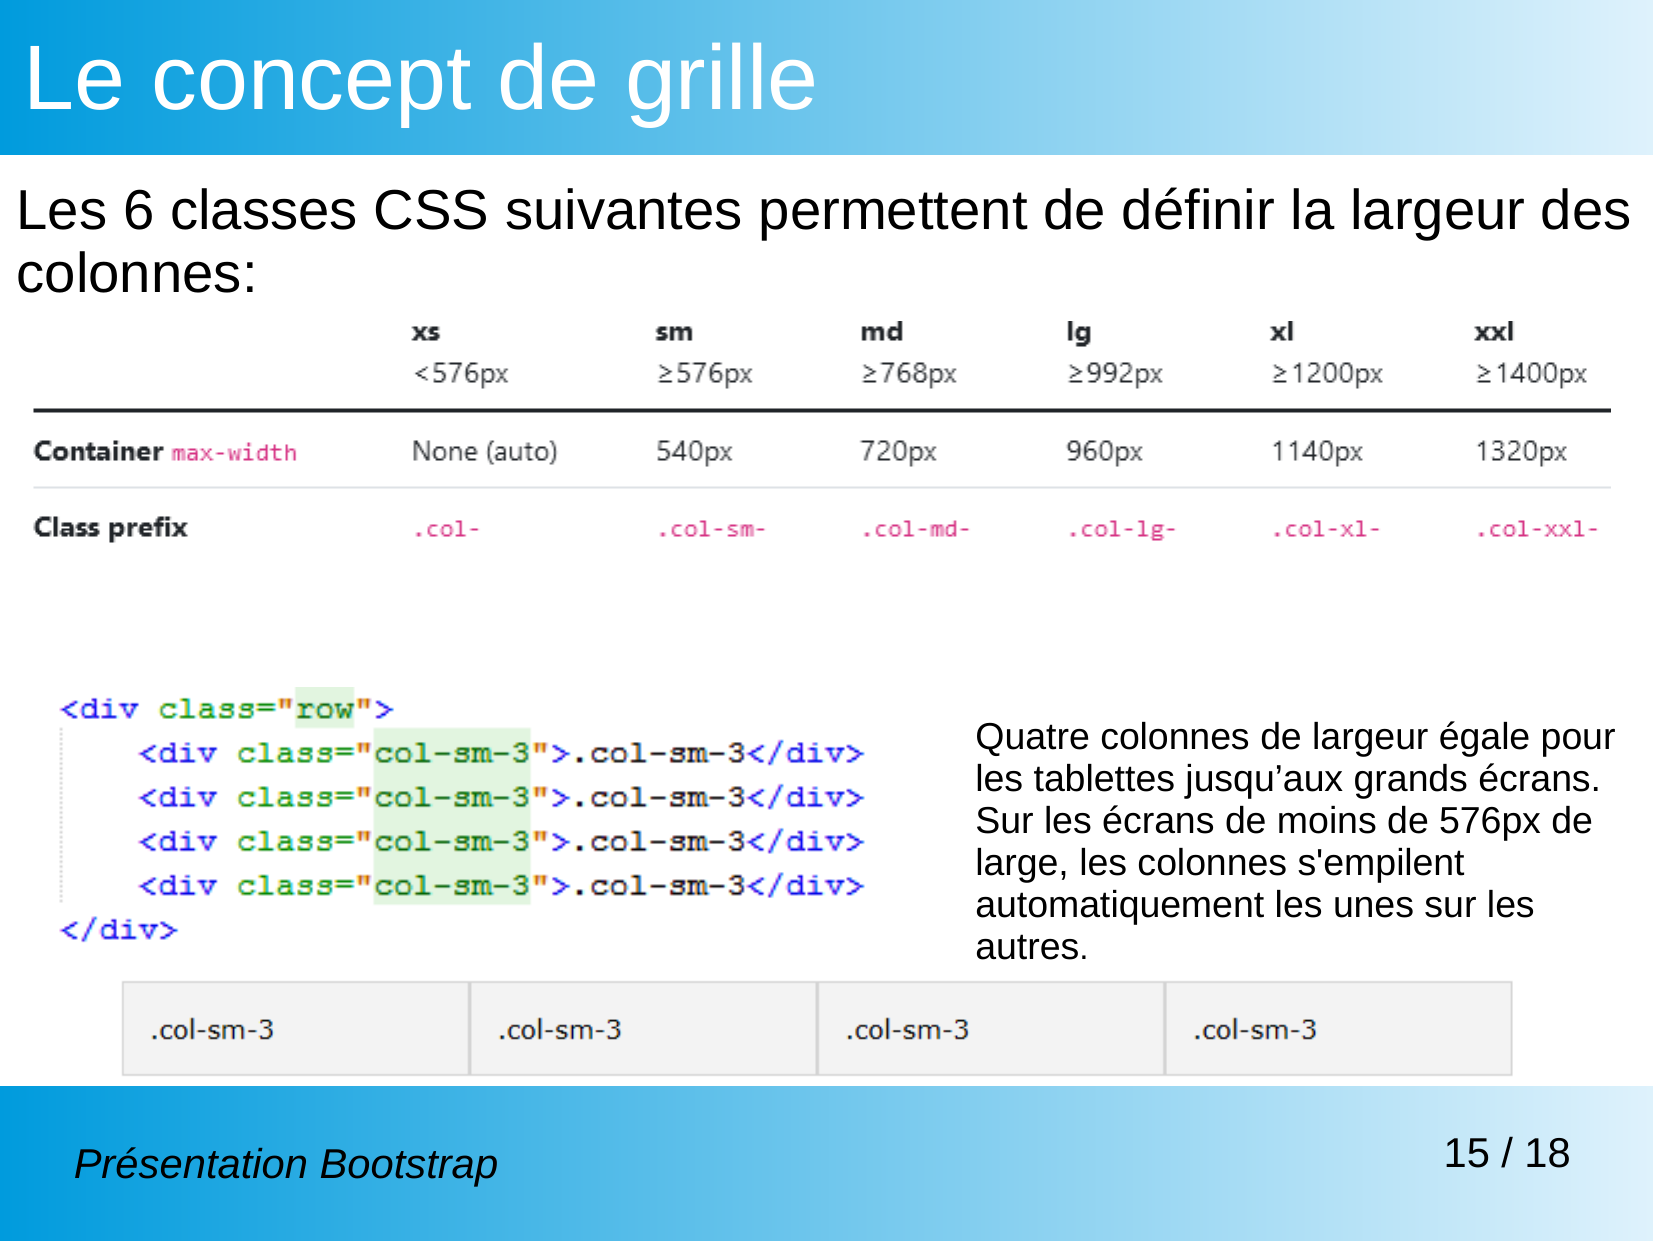

# Le concept de grille
Les 6 classes CSS suivantes permettent de définir la largeur des colonnes:
Quatre colonnes de largeur égale pour les tablettes jusqu’aux grands écrans. Sur les écrans de moins de 576px de large, les colonnes s'empilent automatiquement les unes sur les autres.